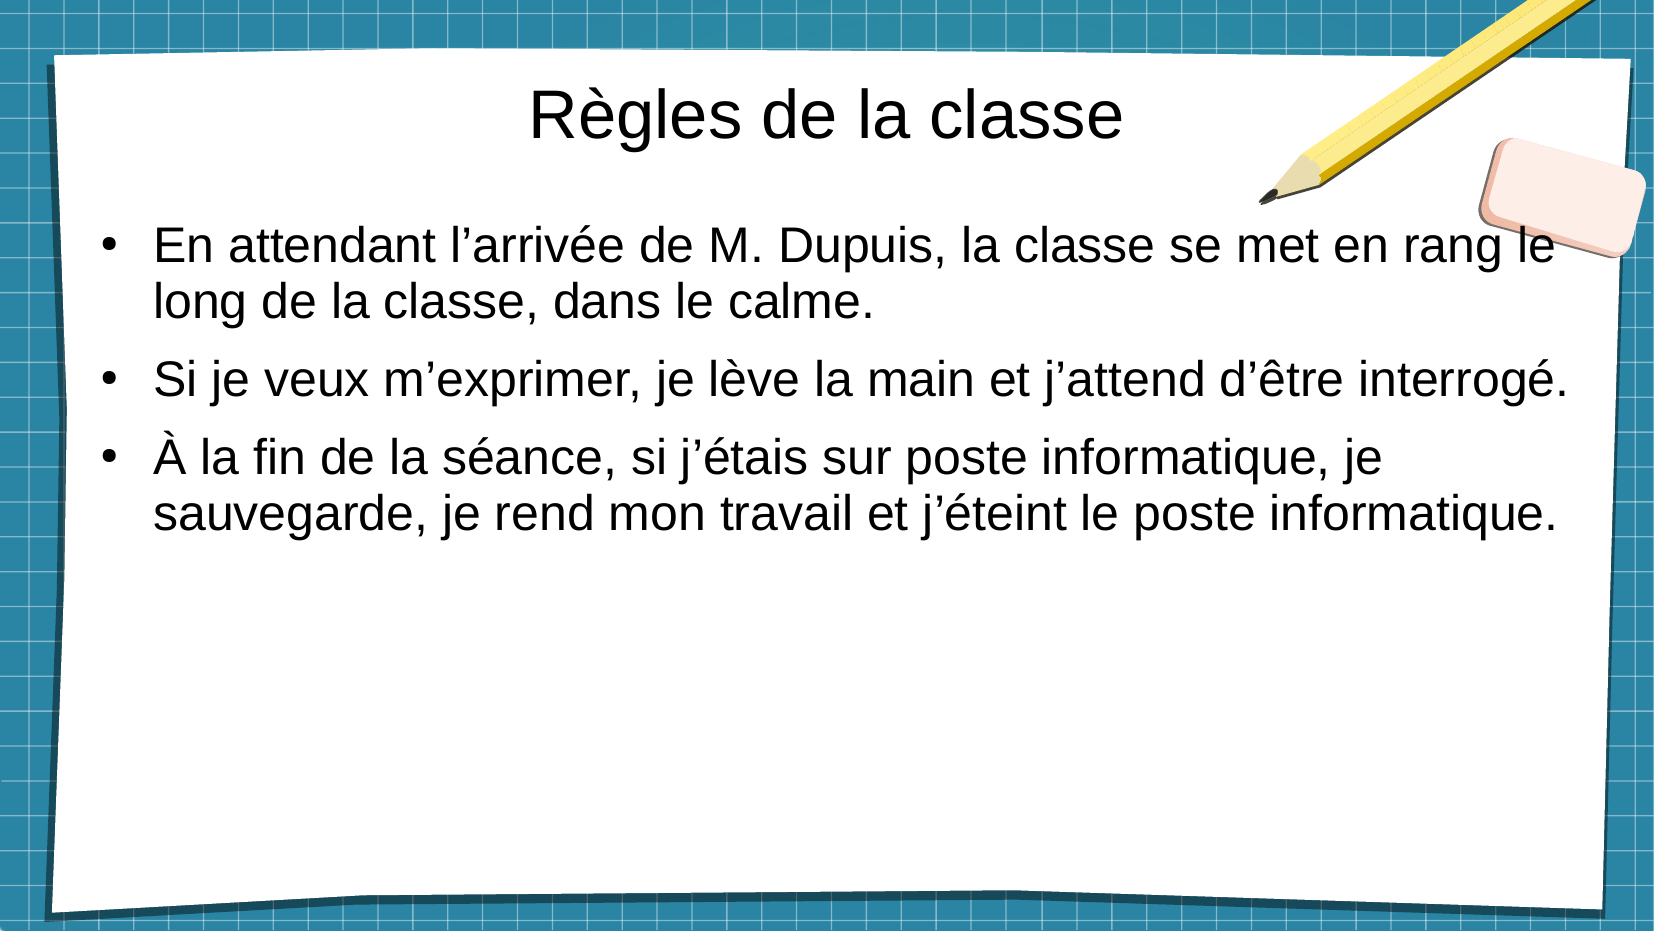

# Règles de la classe
En attendant l’arrivée de M. Dupuis, la classe se met en rang le long de la classe, dans le calme.
Si je veux m’exprimer, je lève la main et j’attend d’être interrogé.
À la fin de la séance, si j’étais sur poste informatique, je sauvegarde, je rend mon travail et j’éteint le poste informatique.